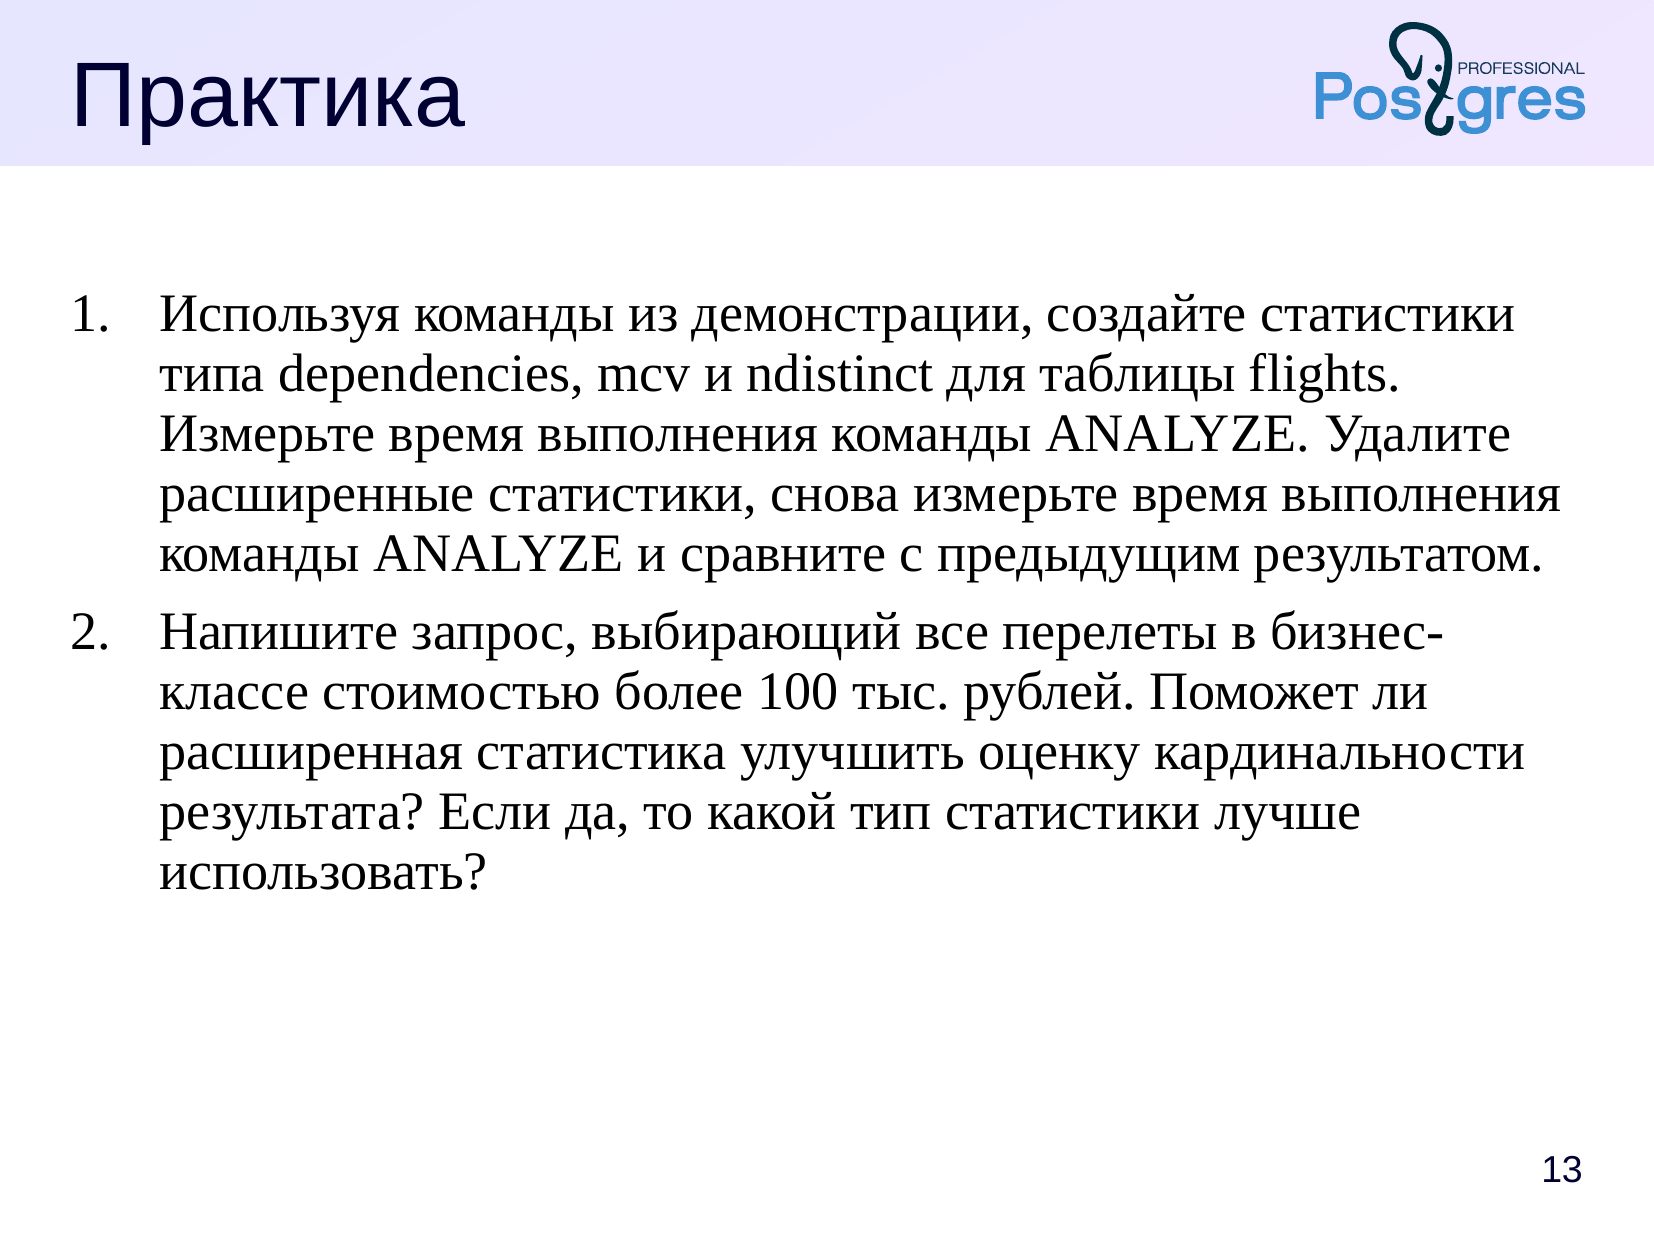

# Практика
Используя команды из демонстрации, создайте статистики типа dependencies, mcv и ndistinct для таблицы flights. Измерьте время выполнения команды ANALYZE. Удалите расширенные статистики, снова измерьте время выполнения команды ANALYZE и сравните с предыдущим результатом.
Напишите запрос, выбирающий все перелеты в бизнес-классе стоимостью более 100 тыс. рублей. Поможет ли расширенная статистика улучшить оценку кардинальности результата? Если да, то какой тип статистики лучше использовать?